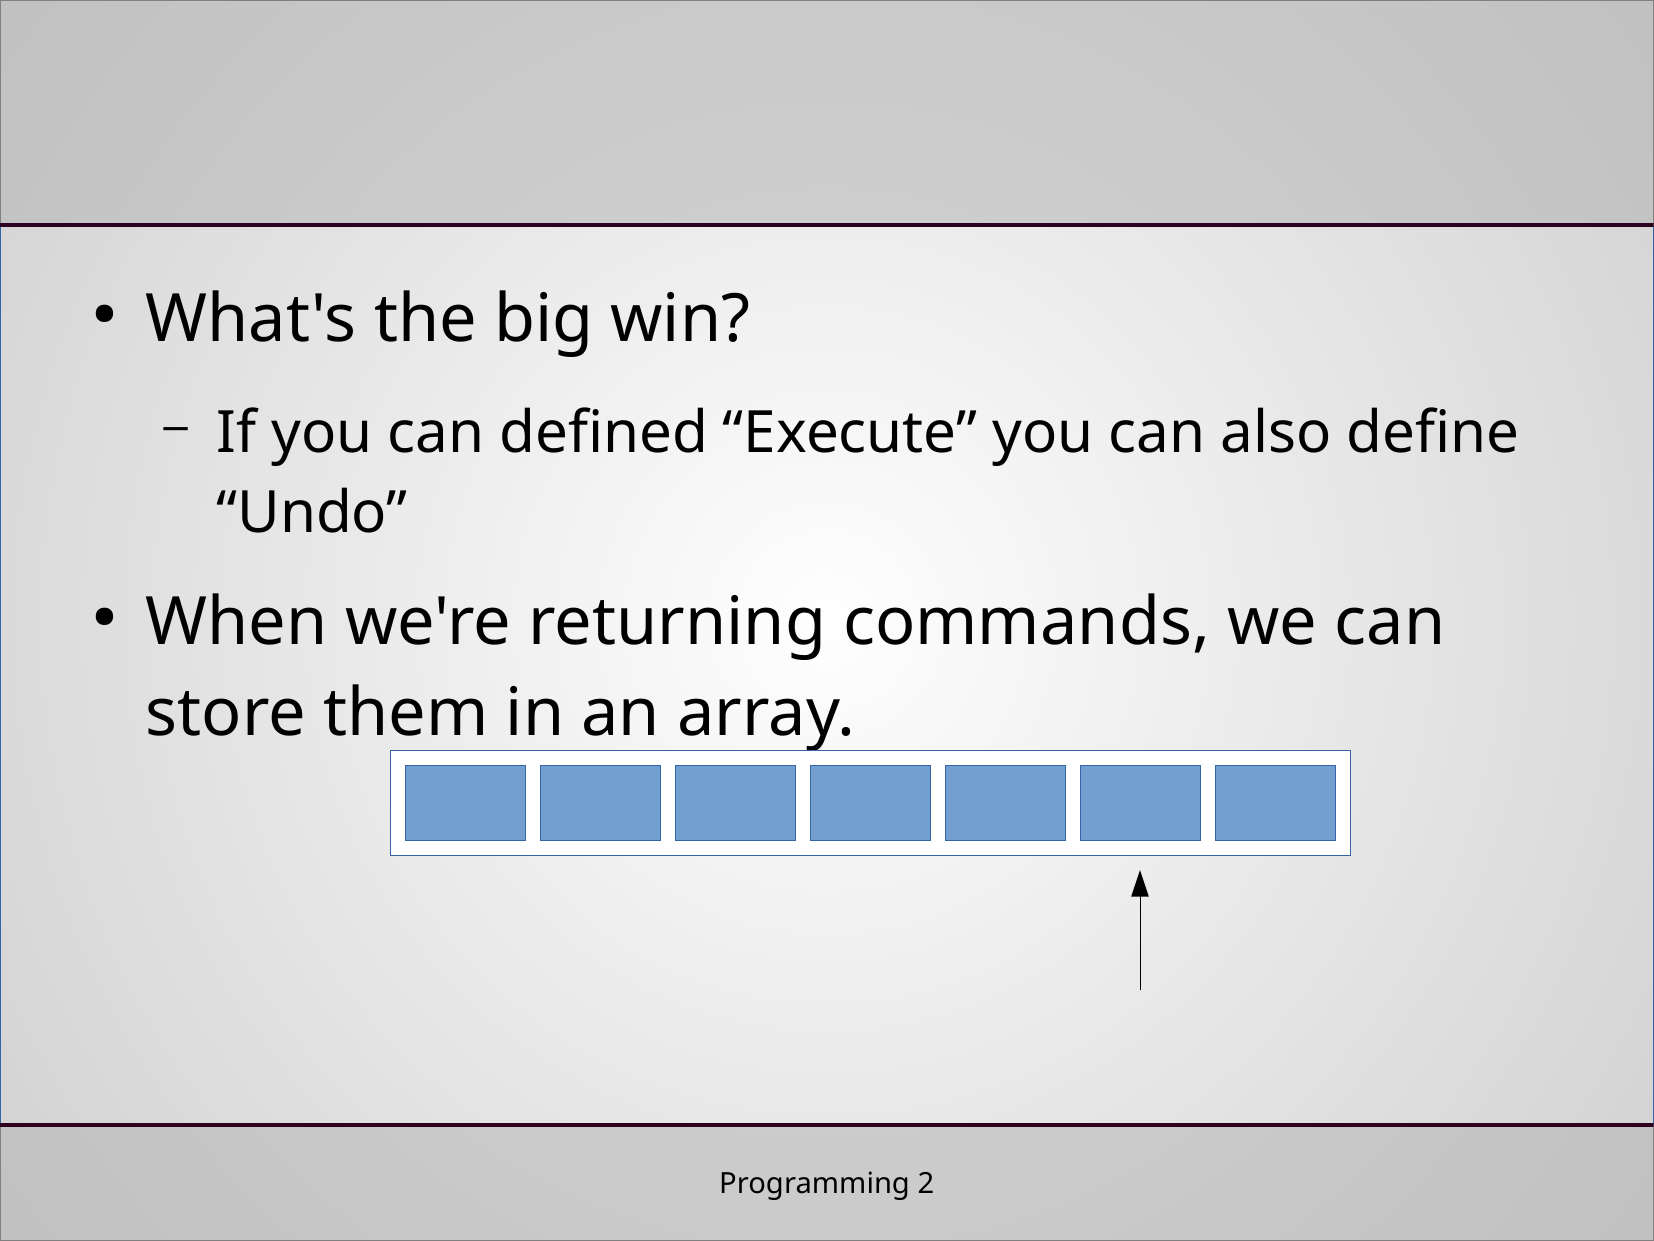

#
What's the big win?
If you can defined “Execute” you can also define “Undo”
When we're returning commands, we can store them in an array.